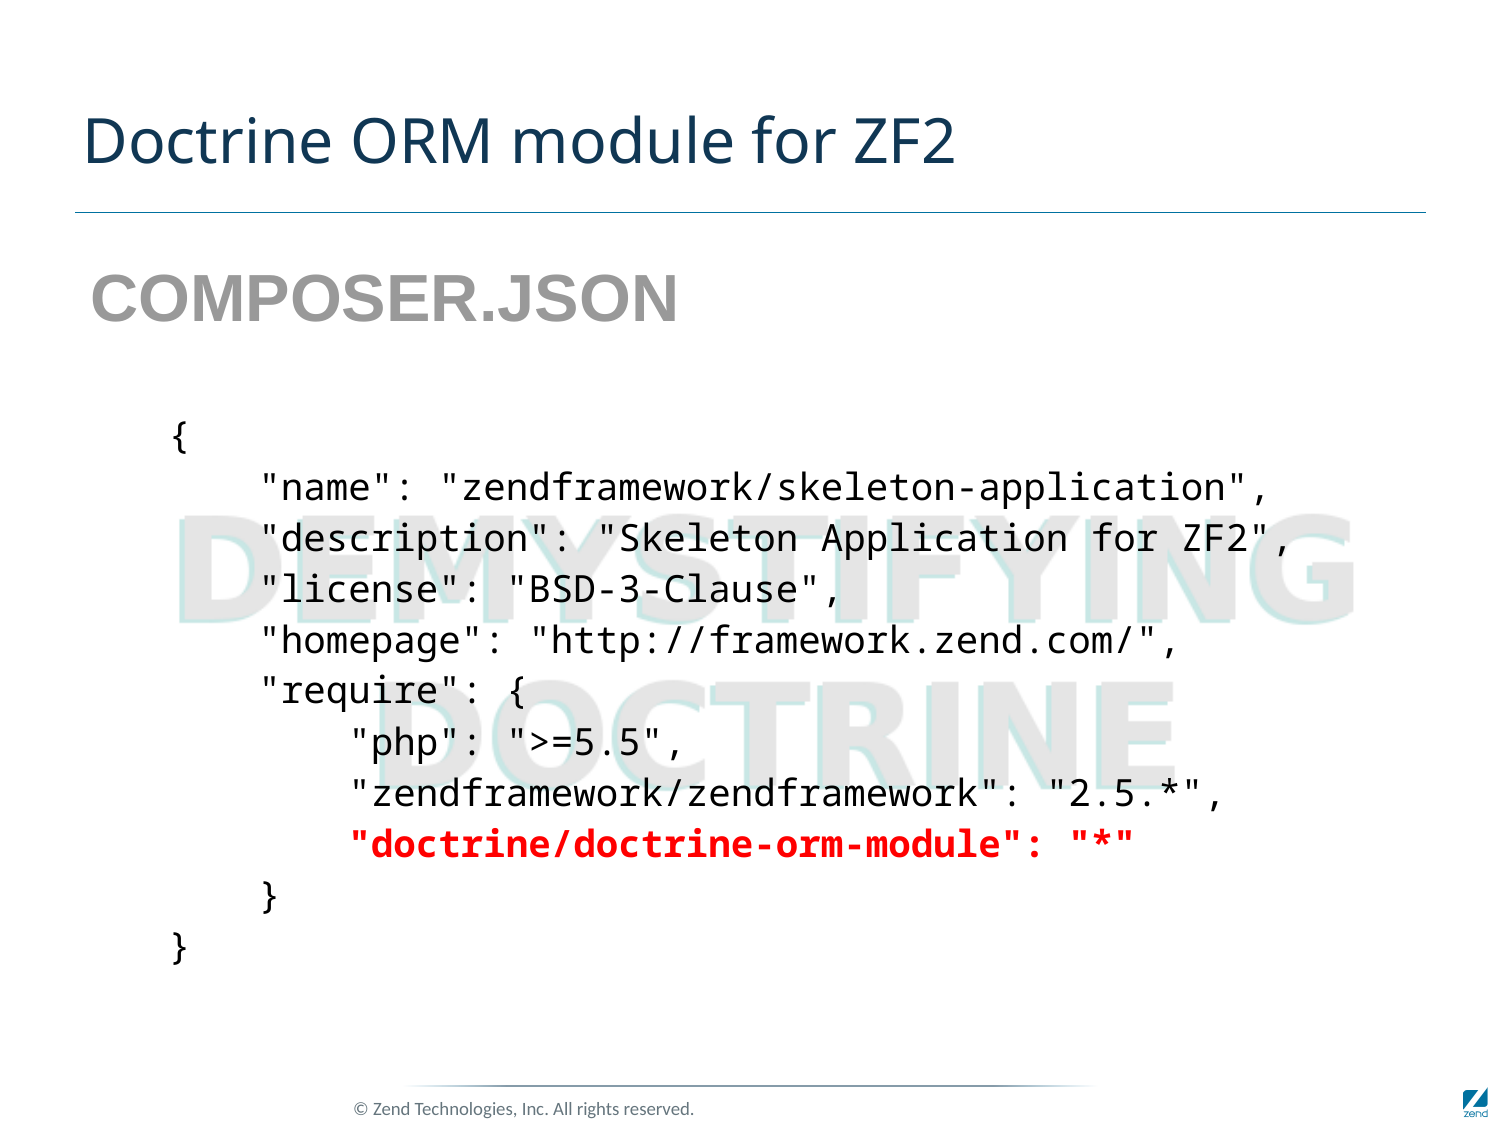

# Doctrine ORM module for ZF2
composer.json
{
 "name": "zendframework/skeleton-application",
 "description": "Skeleton Application for ZF2",
 "license": "BSD-3-Clause",
 "homepage": "http://framework.zend.com/",
 "require": {
 "php": ">=5.5",
 "zendframework/zendframework": "2.5.*",
 "doctrine/doctrine-orm-module": "*"
 }
}